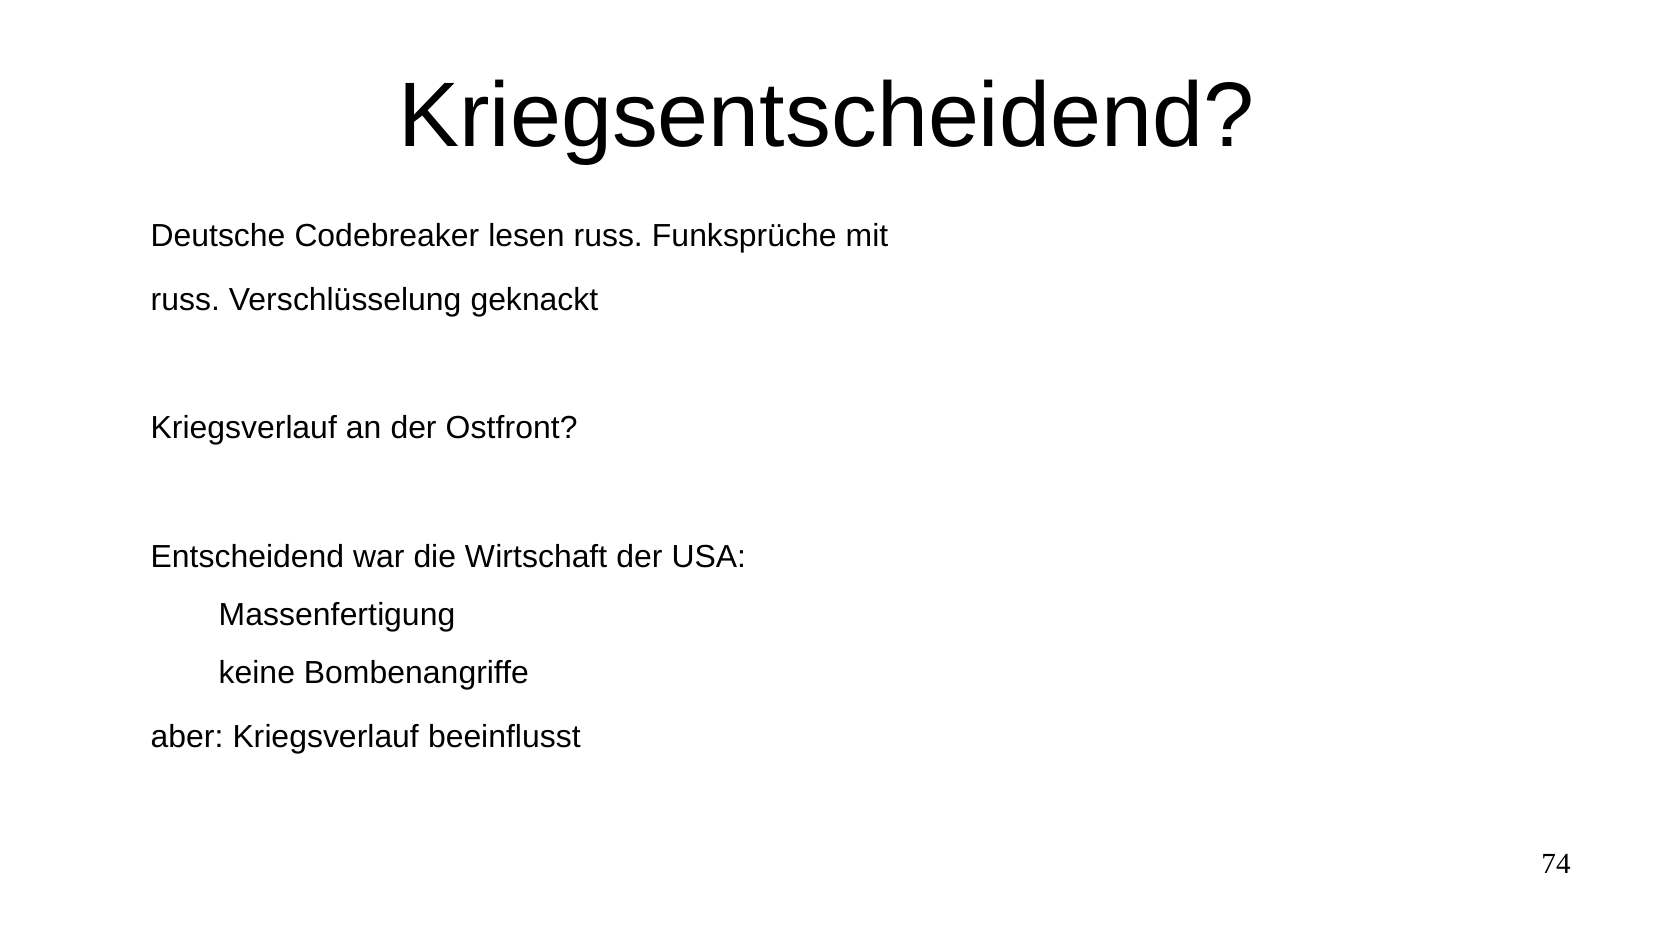

# Kriegsentscheidend?
Deutsche Codebreaker lesen russ. Funksprüche mit
russ. Verschlüsselung geknackt
Kriegsverlauf an der Ostfront?
Entscheidend war die Wirtschaft der USA:
Massenfertigung
keine Bombenangriffe
aber: Kriegsverlauf beeinflusst
74